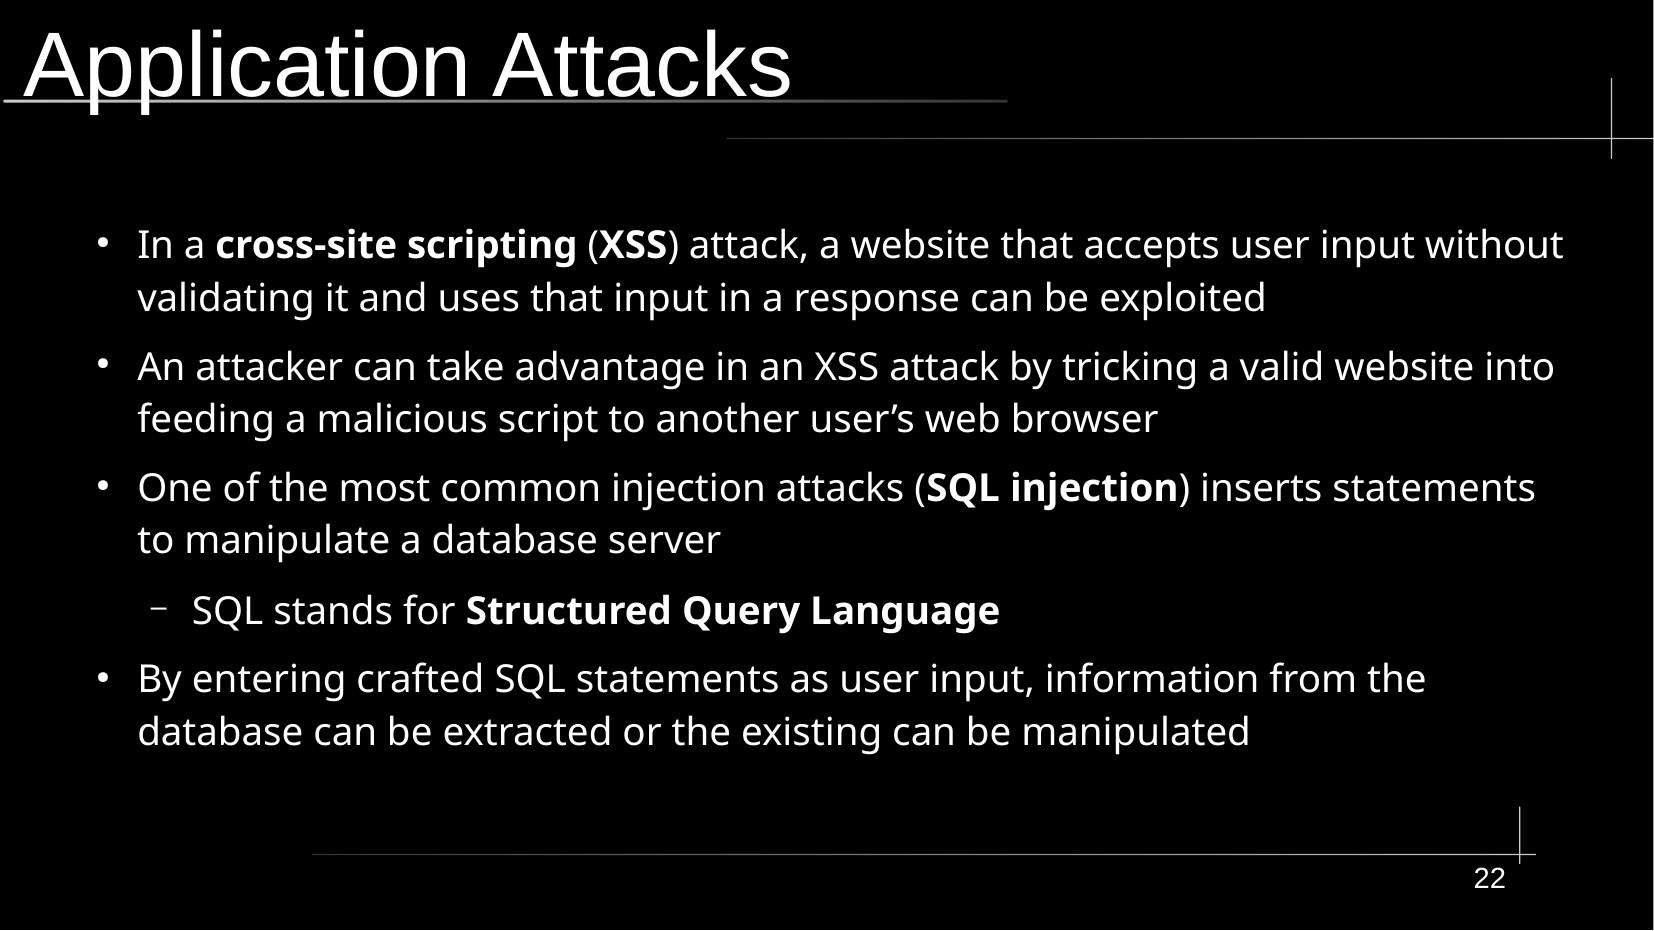

# Application Attacks
In a cross-site scripting (XSS) attack, a website that accepts user input without validating it and uses that input in a response can be exploited
An attacker can take advantage in an XSS attack by tricking a valid website into feeding a malicious script to another user’s web browser
One of the most common injection attacks (SQL injection) inserts statements to manipulate a database server
SQL stands for Structured Query Language
By entering crafted SQL statements as user input, information from the database can be extracted or the existing can be manipulated
22